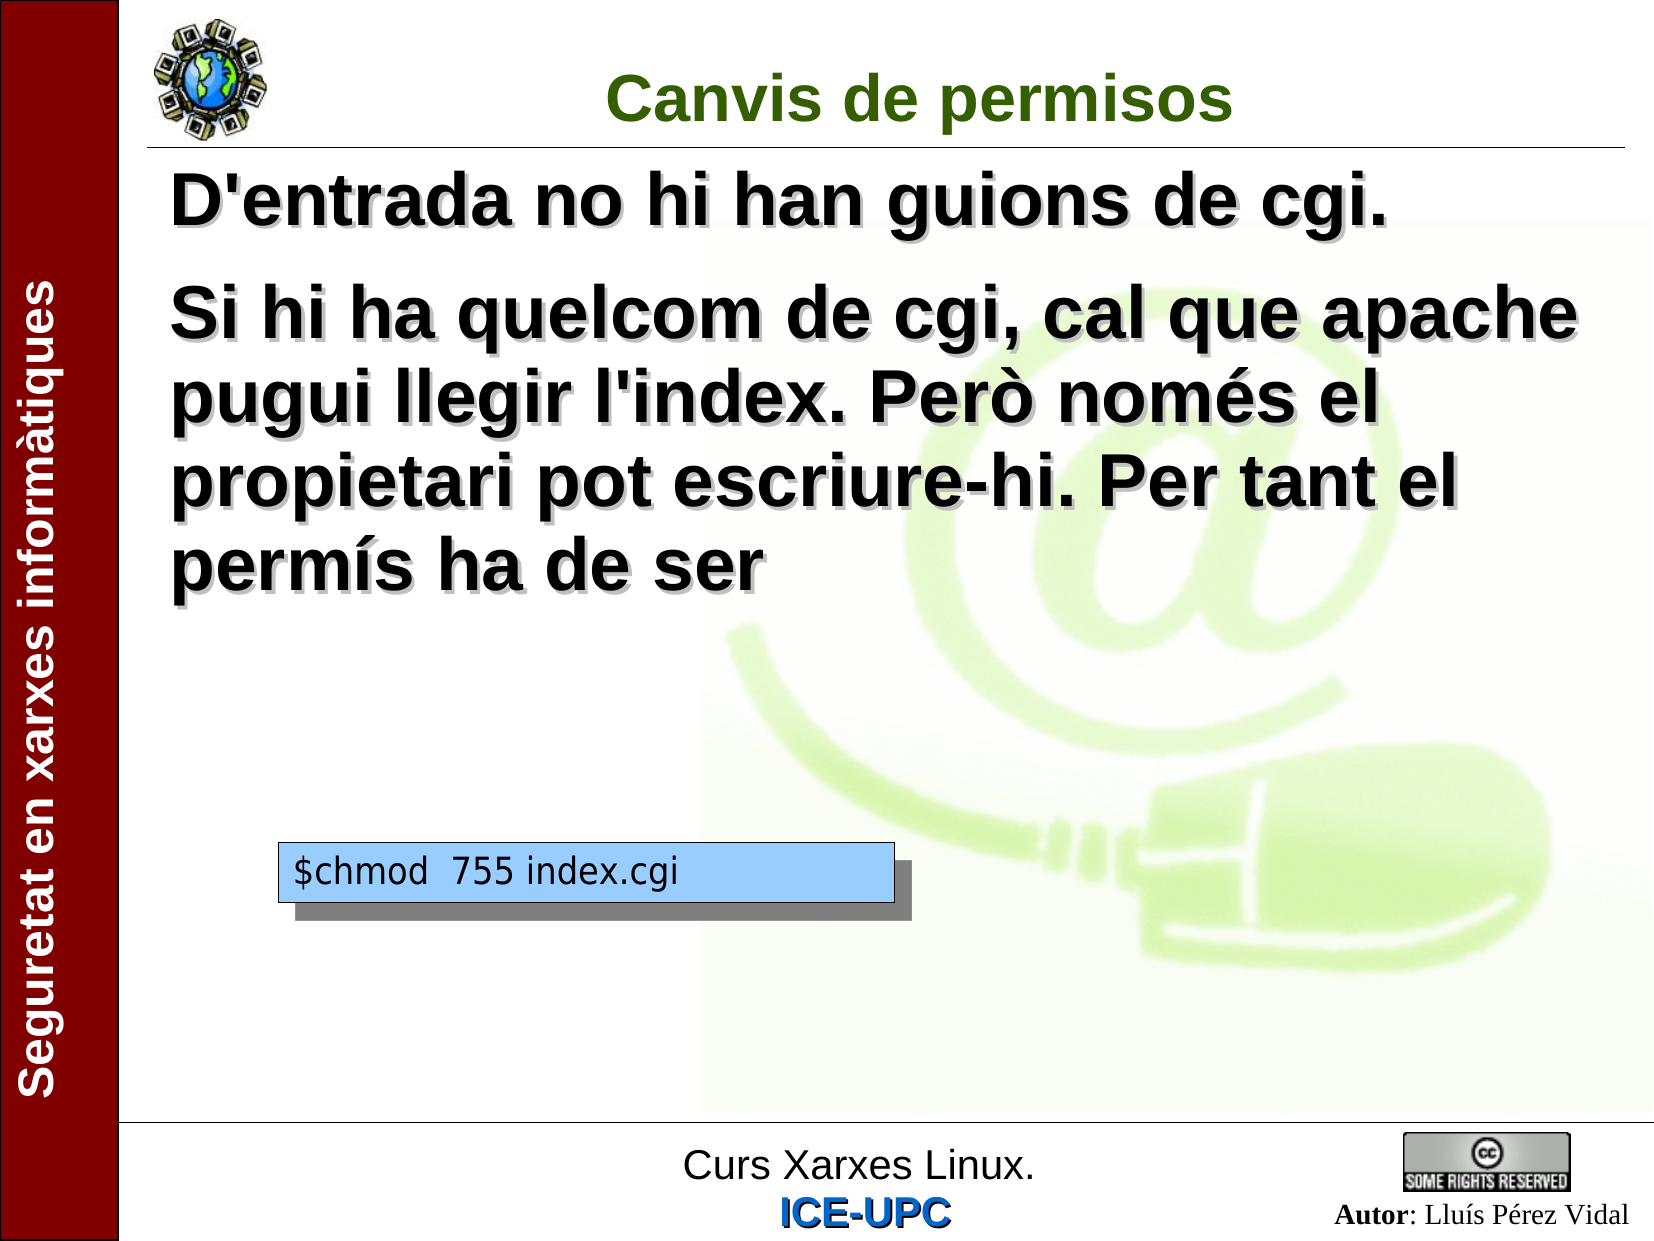

# Canvis de permisos
D'entrada no hi han guions de cgi.
Si hi ha quelcom de cgi, cal que apache pugui llegir l'index. Però només el propietari pot escriure-hi. Per tant el permís ha de ser
$chmod 755 index.cgi